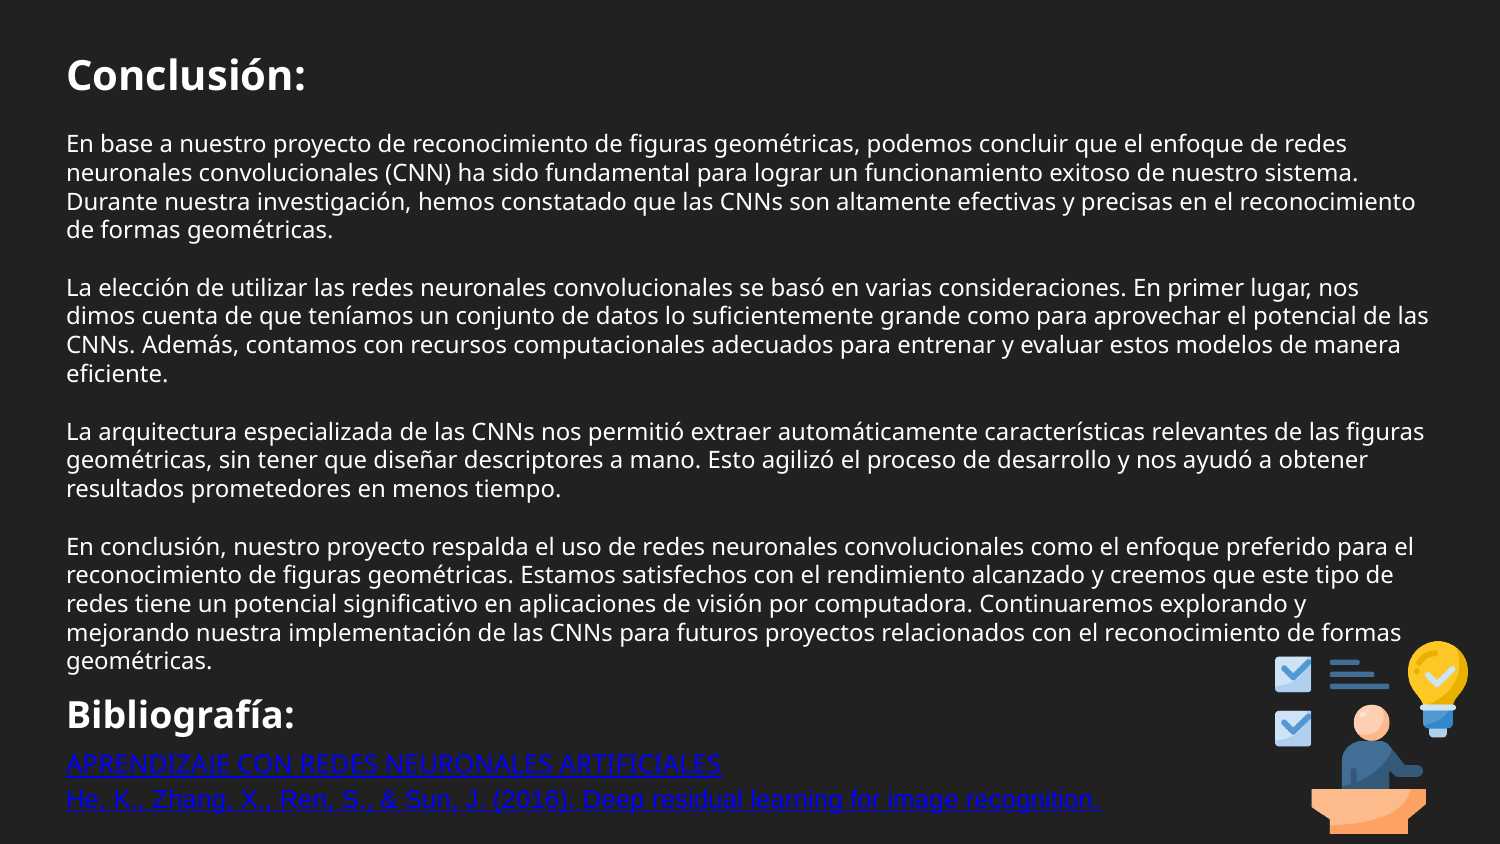

Conclusión:
En base a nuestro proyecto de reconocimiento de figuras geométricas, podemos concluir que el enfoque de redes neuronales convolucionales (CNN) ha sido fundamental para lograr un funcionamiento exitoso de nuestro sistema. Durante nuestra investigación, hemos constatado que las CNNs son altamente efectivas y precisas en el reconocimiento de formas geométricas.
La elección de utilizar las redes neuronales convolucionales se basó en varias consideraciones. En primer lugar, nos dimos cuenta de que teníamos un conjunto de datos lo suficientemente grande como para aprovechar el potencial de las CNNs. Además, contamos con recursos computacionales adecuados para entrenar y evaluar estos modelos de manera eficiente.
La arquitectura especializada de las CNNs nos permitió extraer automáticamente características relevantes de las figuras geométricas, sin tener que diseñar descriptores a mano. Esto agilizó el proceso de desarrollo y nos ayudó a obtener resultados prometedores en menos tiempo.
En conclusión, nuestro proyecto respalda el uso de redes neuronales convolucionales como el enfoque preferido para el reconocimiento de figuras geométricas. Estamos satisfechos con el rendimiento alcanzado y creemos que este tipo de redes tiene un potencial significativo en aplicaciones de visión por computadora. Continuaremos explorando y mejorando nuestra implementación de las CNNs para futuros proyectos relacionados con el reconocimiento de formas geométricas.
Bibliografía:
APRENDIZAJE CON REDES NEURONALES ARTIFICIALES
He, K., Zhang, X., Ren, S., & Sun, J. (2016). Deep residual learning for image recognition.